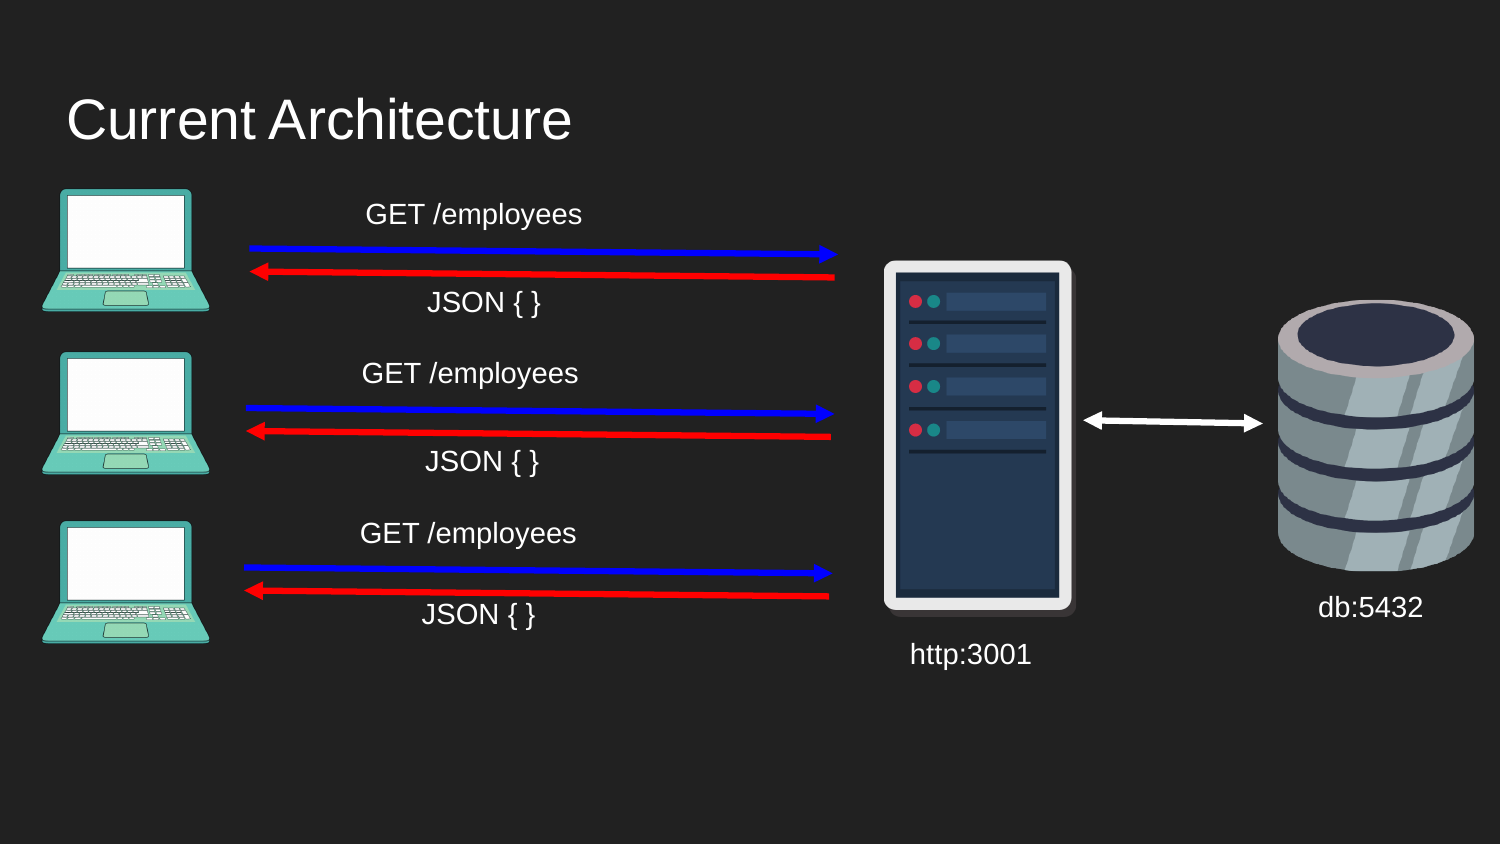

# Current Architecture
GET /employees
JSON { }
GET /employees
JSON { }
GET /employees
db:5432
JSON { }
http:3001